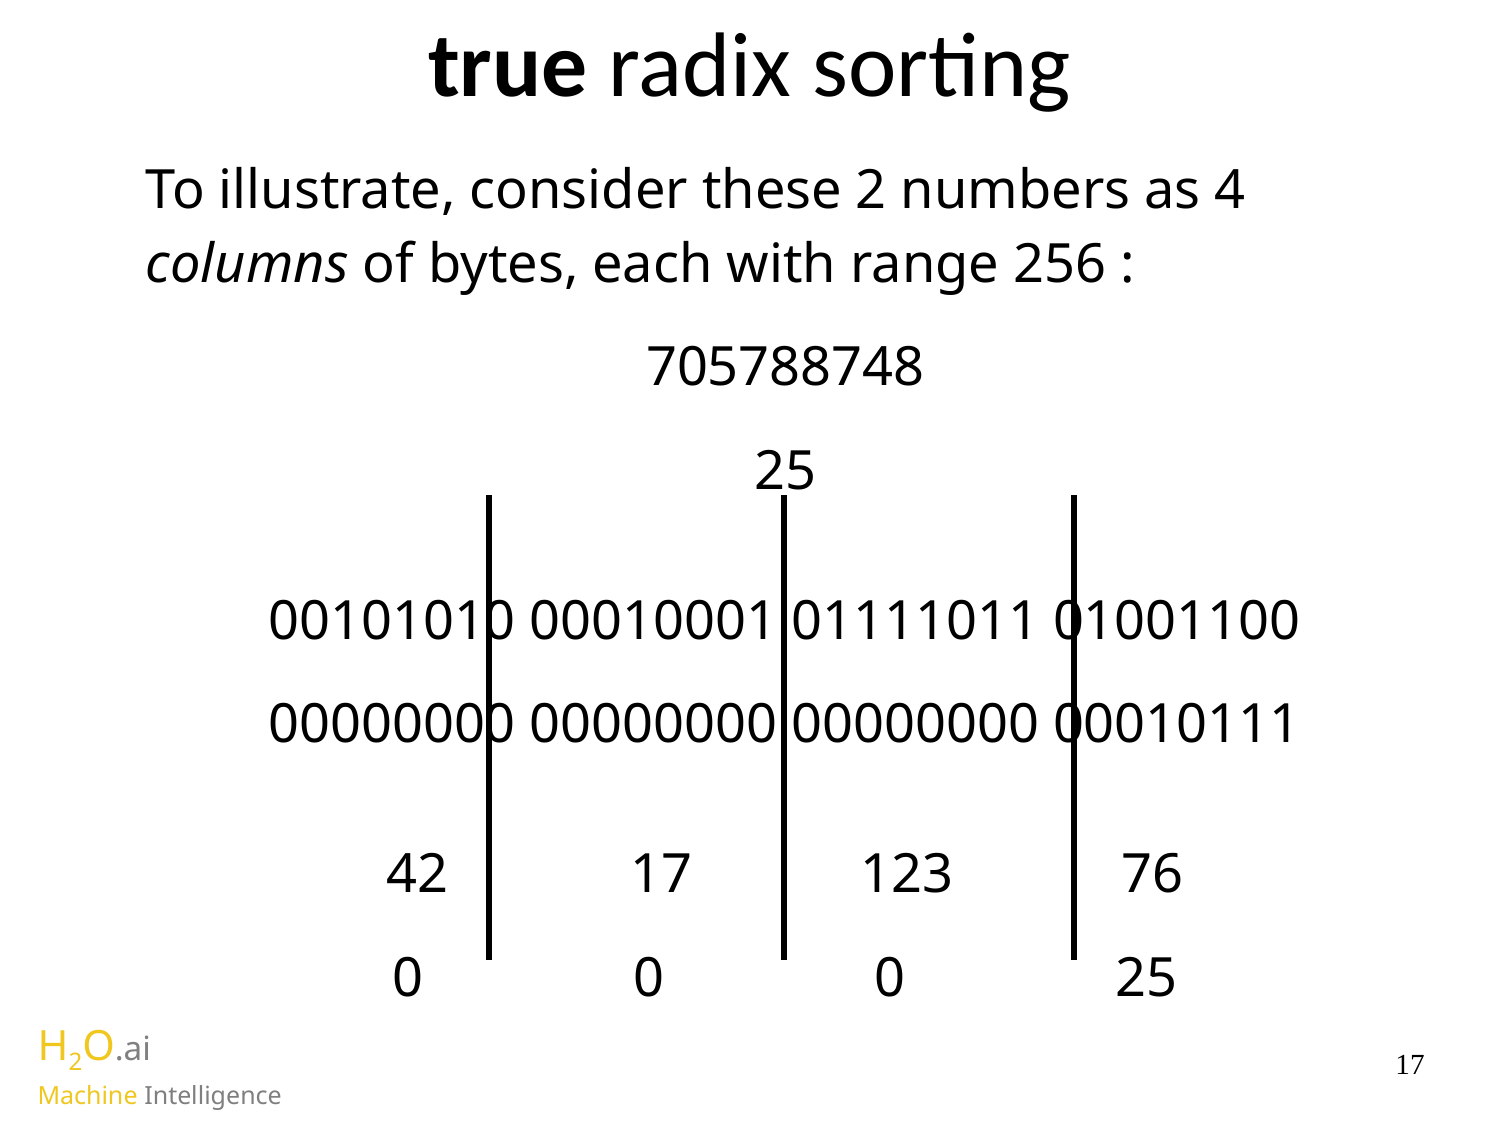

# true radix sorting
To illustrate, consider these 2 numbers as 4 columns of bytes, each with range 256 :
705788748
25
00101010 00010001 01111011 01001100
00000000 00000000 00000000 00010111
42 17 123 76
0 0 0 25
17